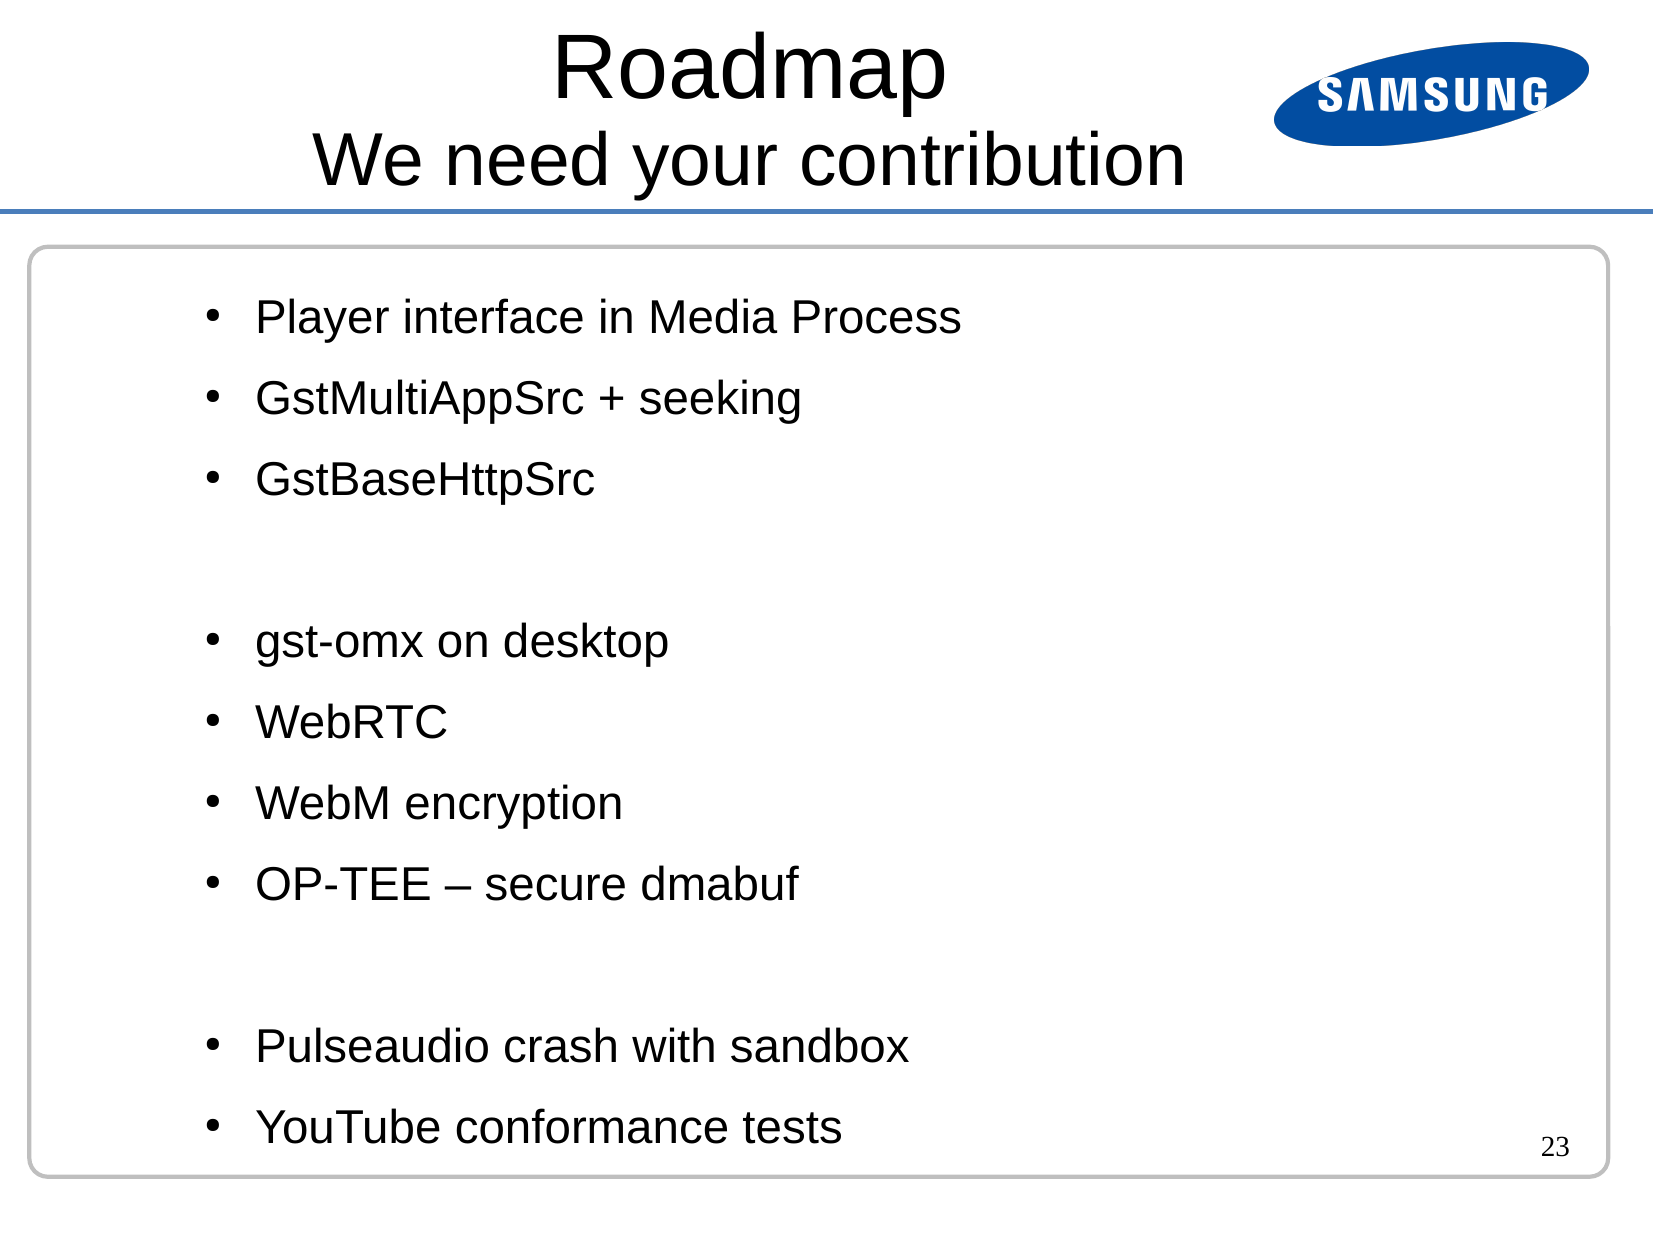

Roadmap
We need your contribution
# Player interface in Media Process
GstMultiAppSrc + seeking
GstBaseHttpSrc
gst-omx on desktop
WebRTC
WebM encryption
OP-TEE – secure dmabuf
Pulseaudio crash with sandbox
YouTube conformance tests
23